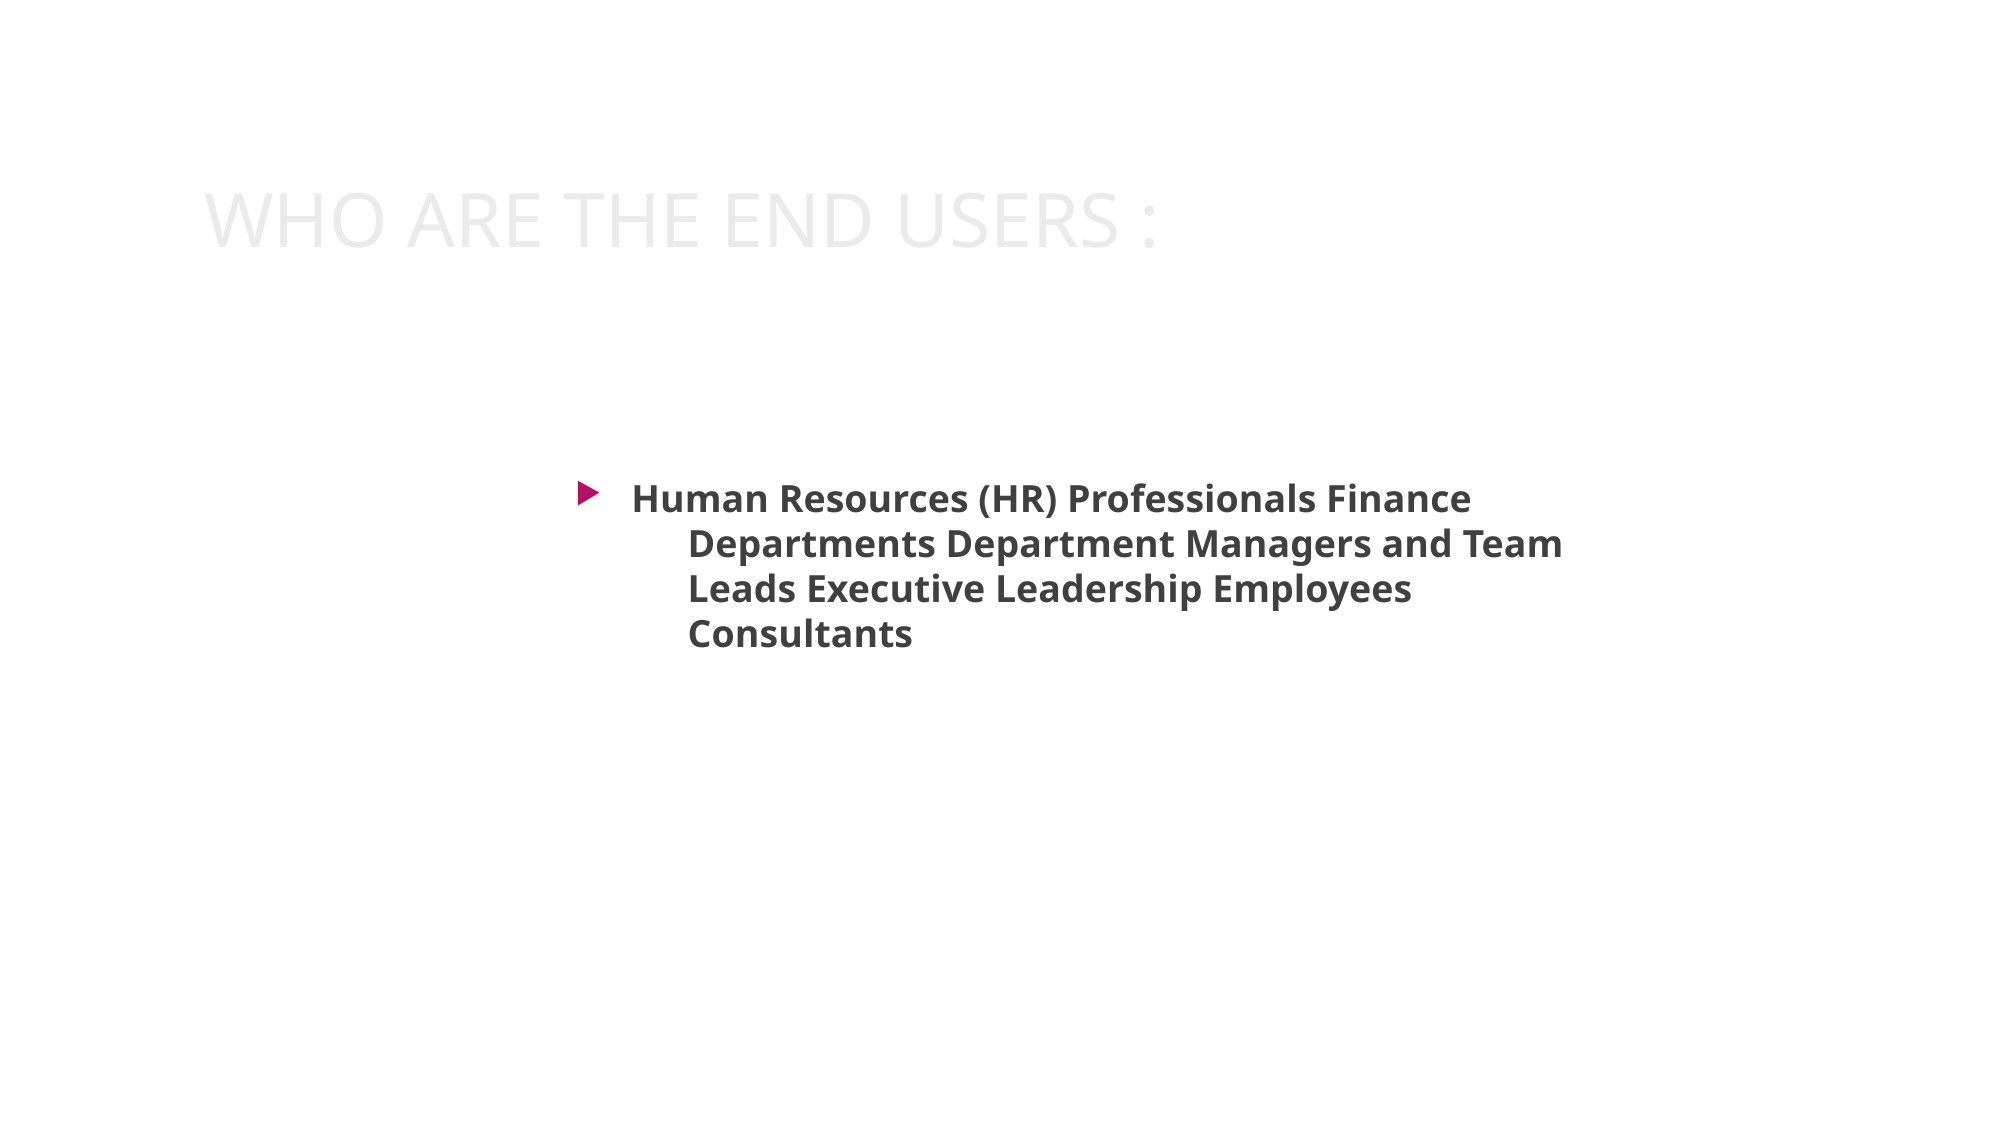

# WHO ARE THE END USERS :
Human Resources (HR) Professionals Finance Departments Department Managers and Team Leads Executive Leadership Employees Consultants